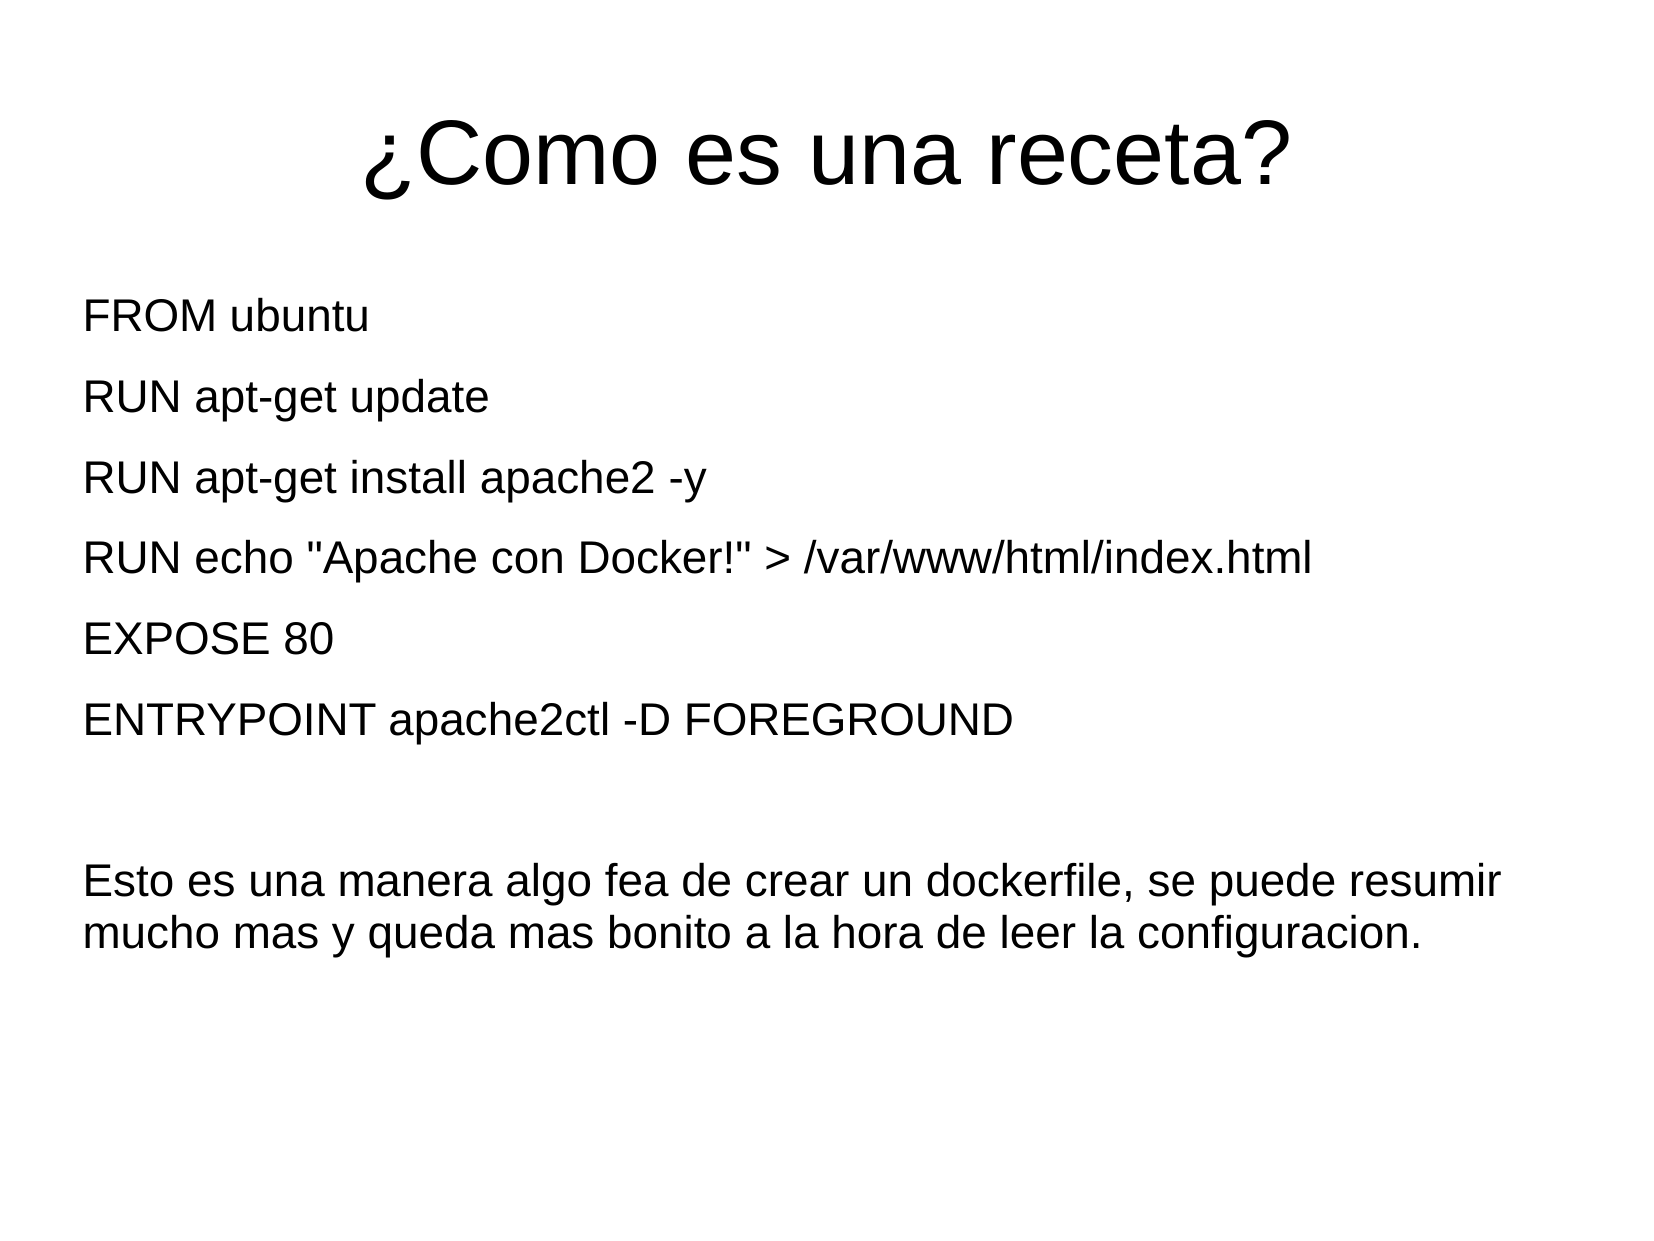

# ¿Como es una receta?
FROM ubuntu
RUN apt-get update
RUN apt-get install apache2 -y
RUN echo "Apache con Docker!" > /var/www/html/index.html
EXPOSE 80
ENTRYPOINT apache2ctl -D FOREGROUND
Esto es una manera algo fea de crear un dockerfile, se puede resumir mucho mas y queda mas bonito a la hora de leer la configuracion.